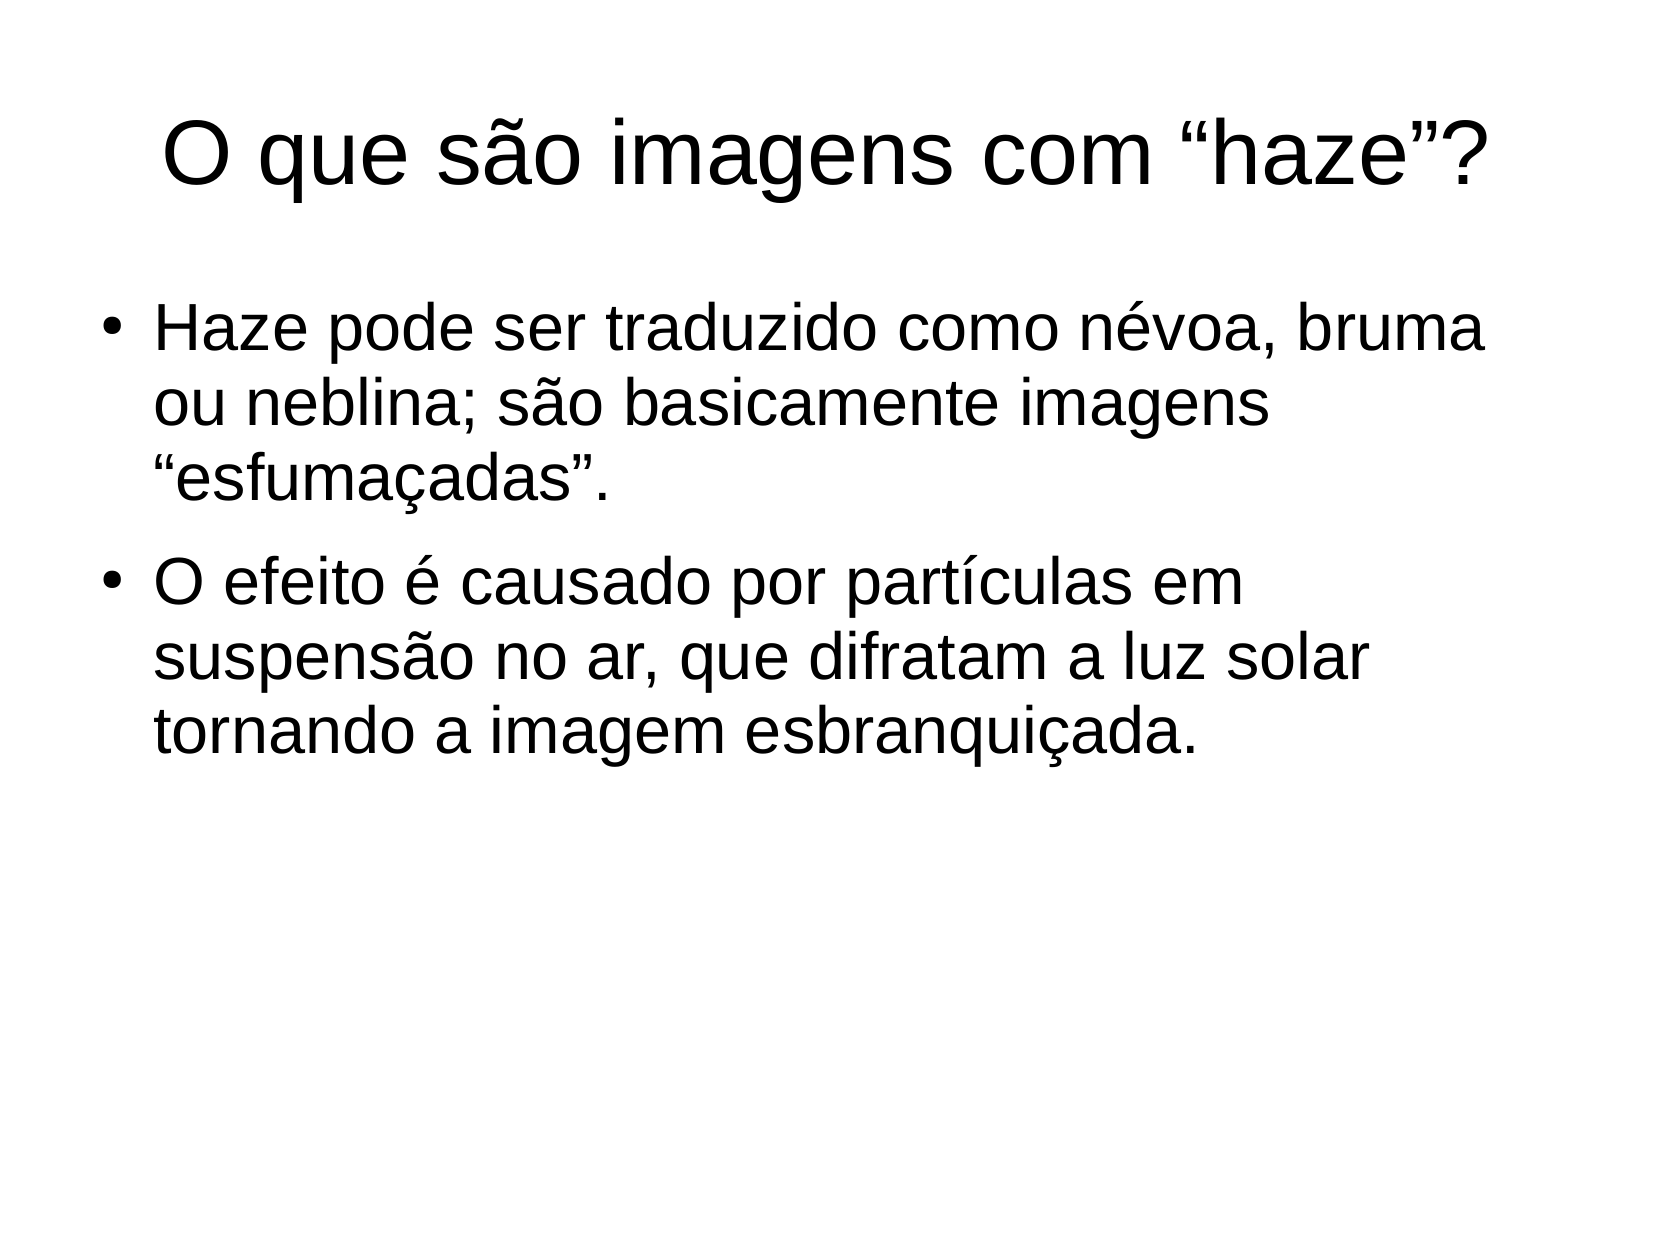

# O que são imagens com “haze”?
Haze pode ser traduzido como névoa, bruma ou neblina; são basicamente imagens “esfumaçadas”.
O efeito é causado por partículas em suspensão no ar, que difratam a luz solar tornando a imagem esbranquiçada.